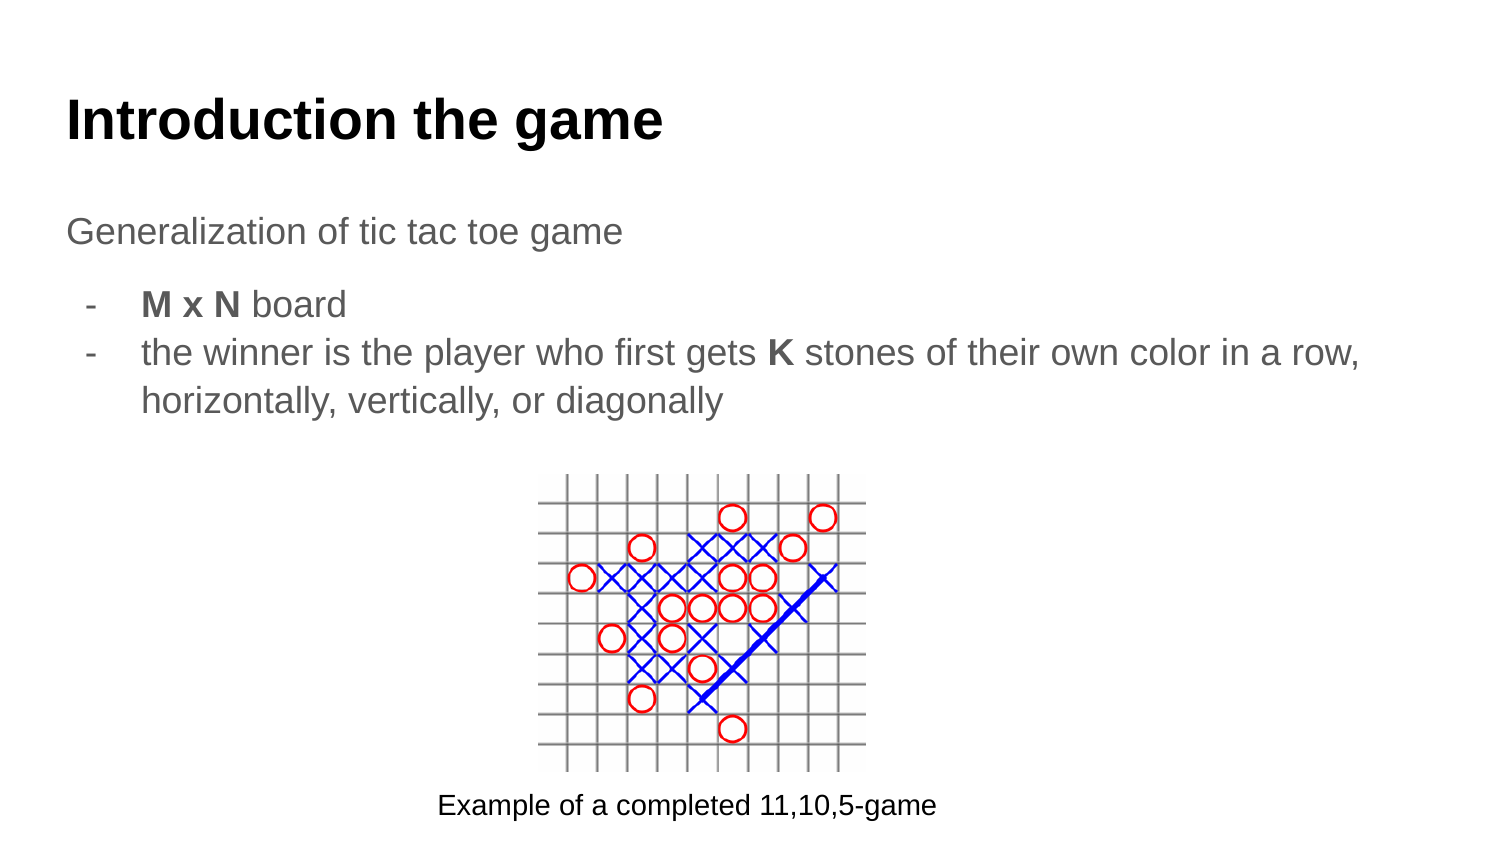

# Introduction the game
Generalization of tic tac toe game
M x N board
the winner is the player who first gets K stones of their own color in a row, horizontally, vertically, or diagonally
Example of a completed 11,10,5-game